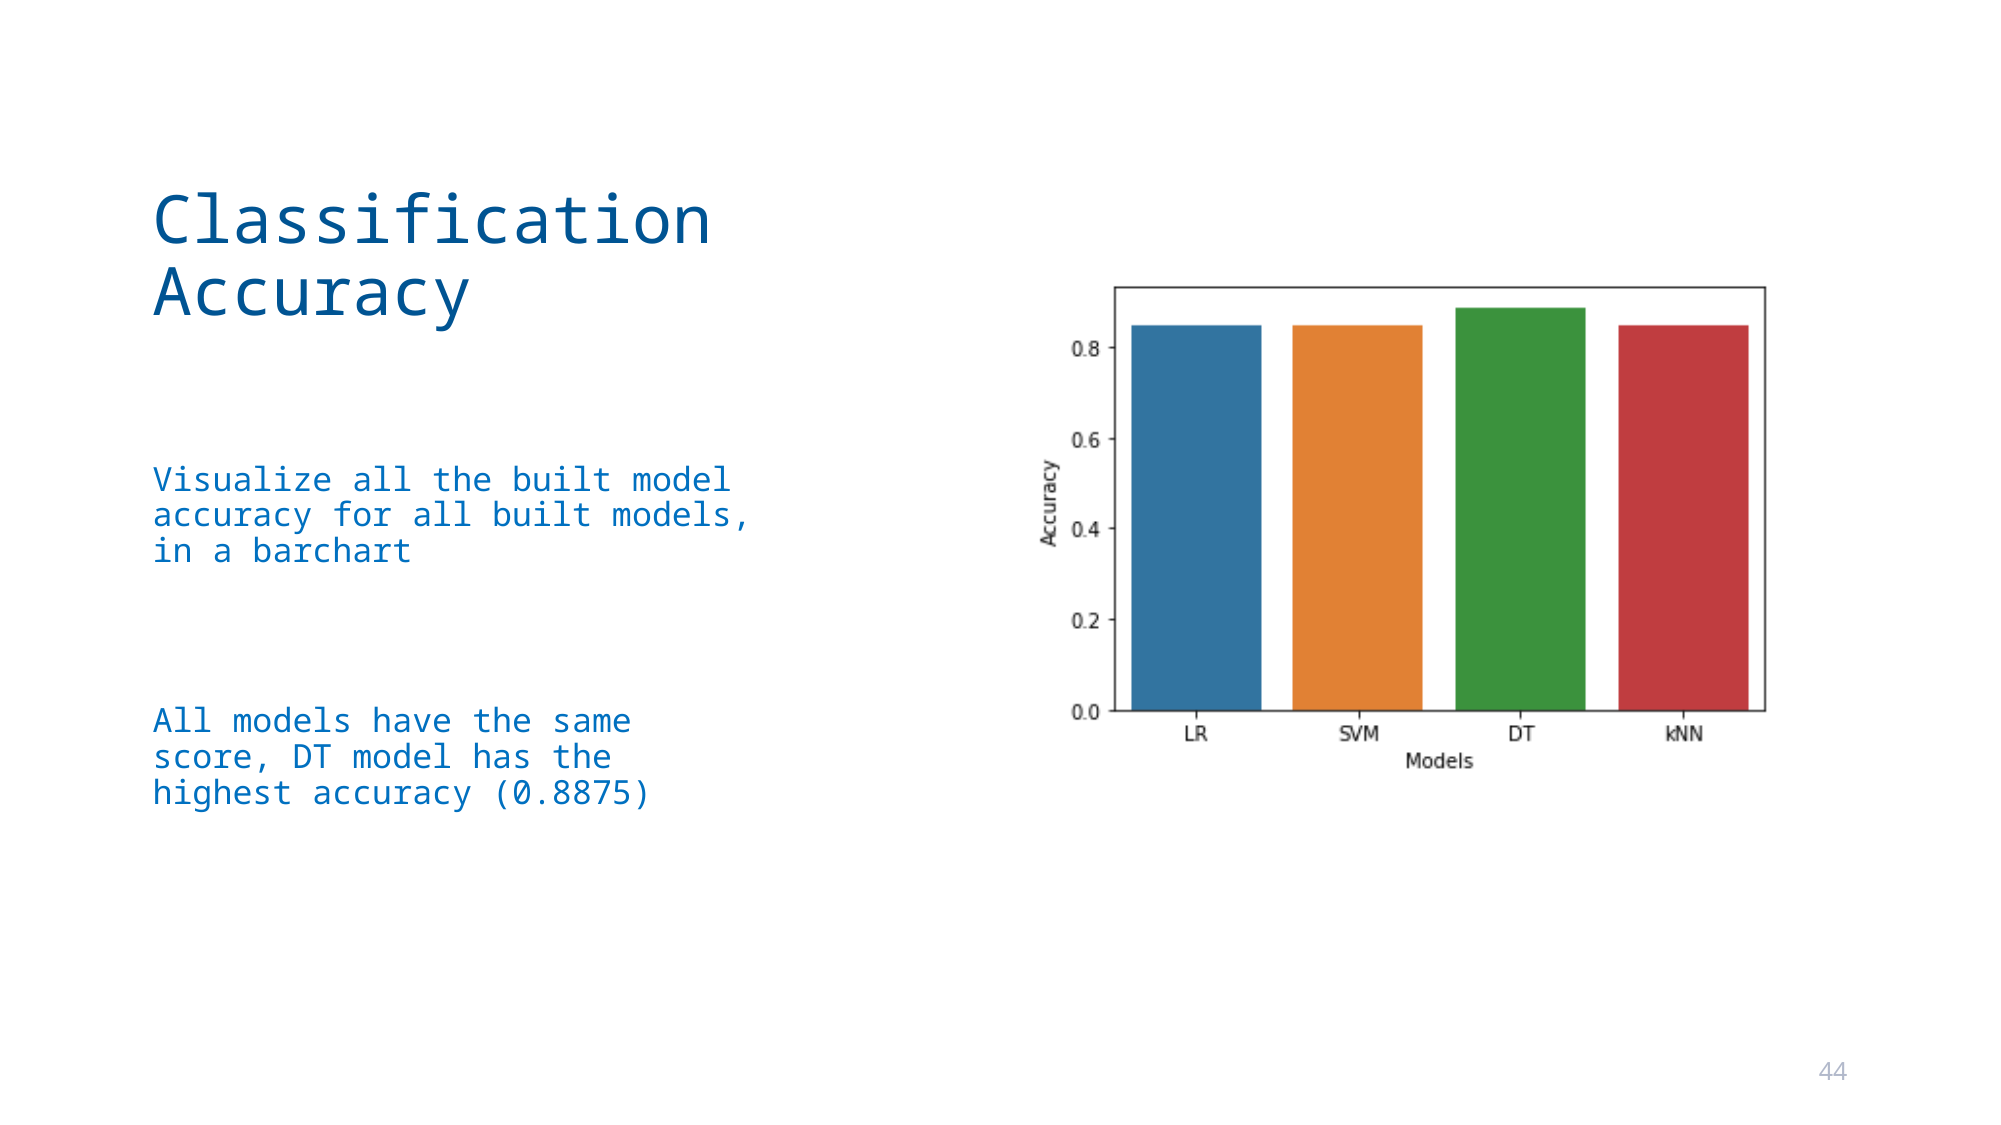

# Classification Accuracy
Visualize all the built model accuracy for all built models, in a barchart
All models have the same score, DT model has the highest accuracy (0.8875)